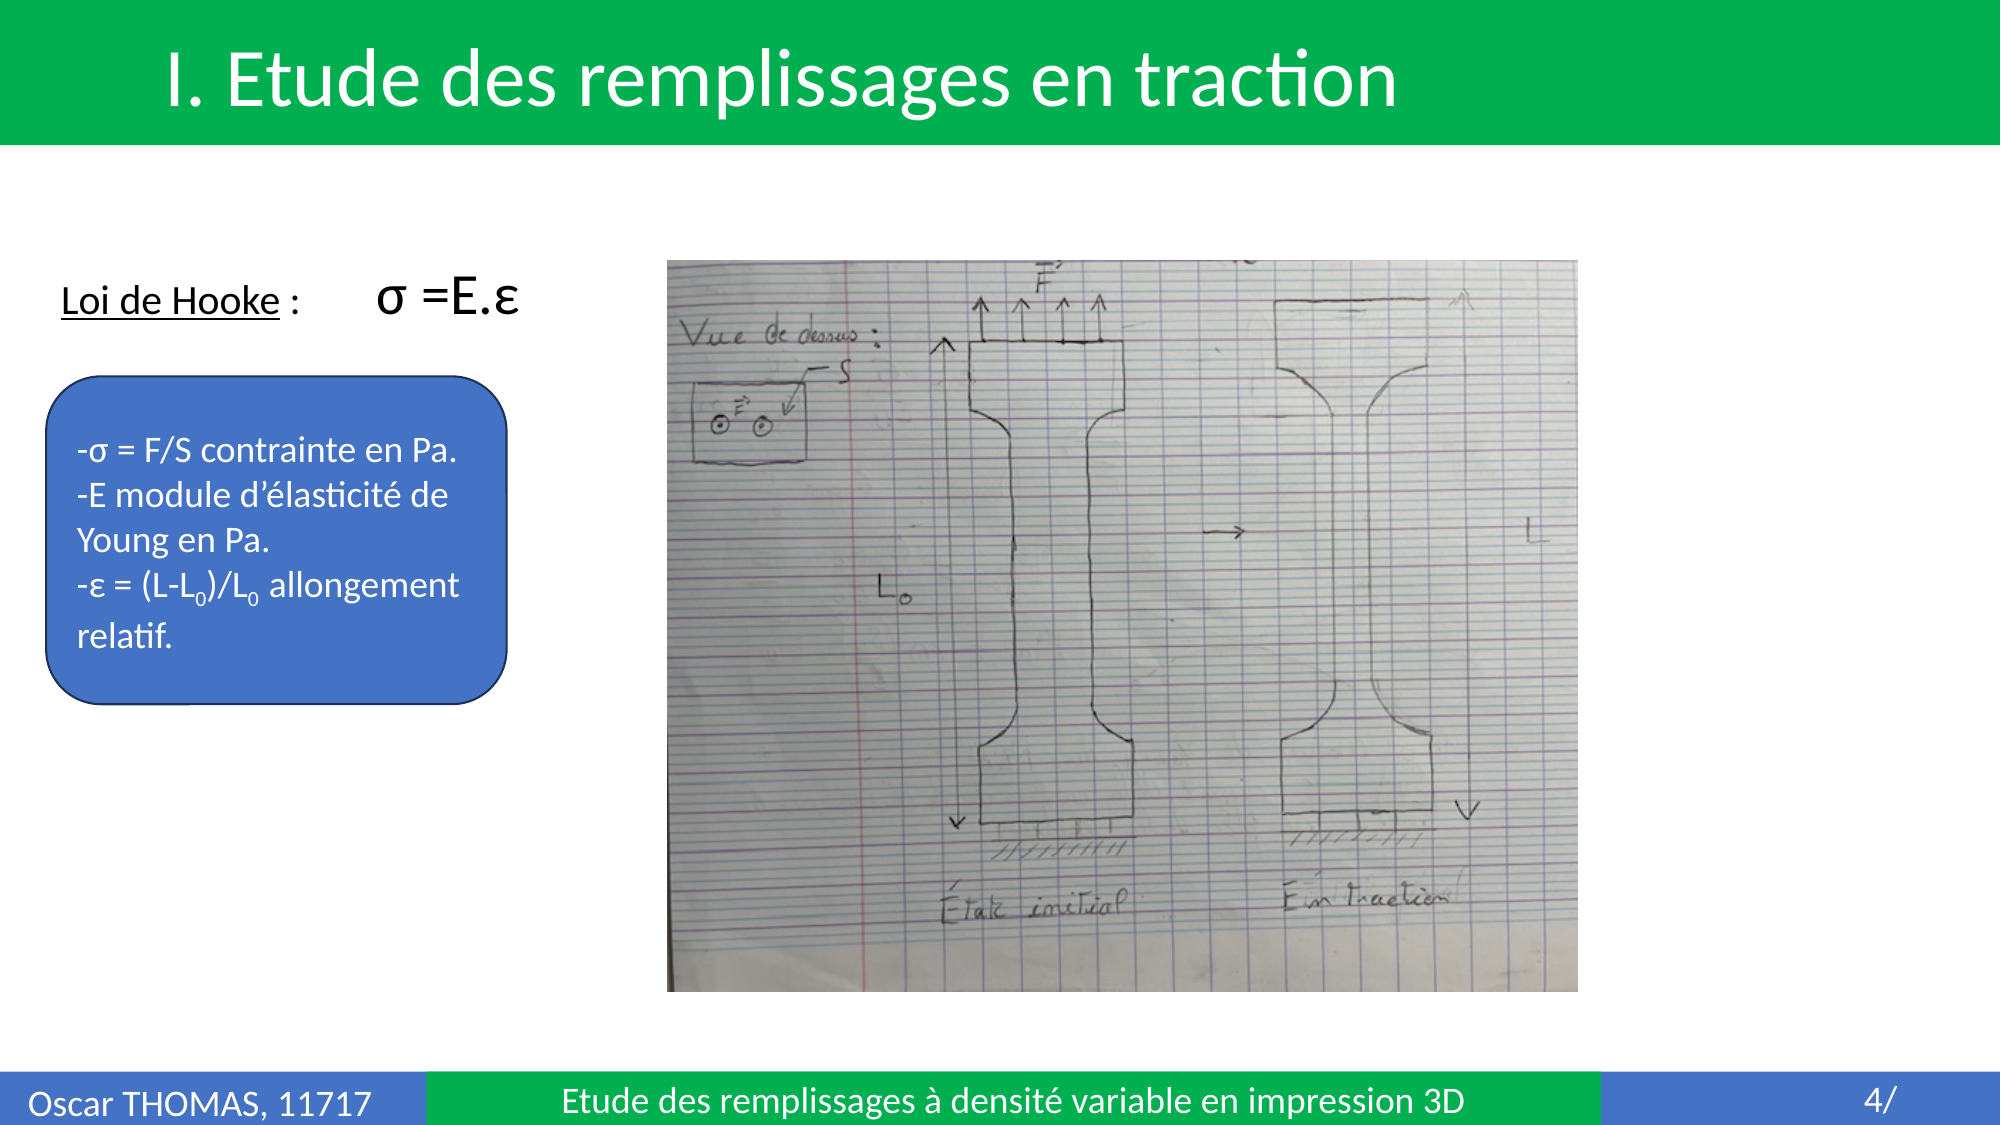

I. Etude des remplissages en traction
Loi de Hooke : σ =E.ε
-σ = F/S contrainte en Pa.
-E module d’élasticité de Young en Pa.
-ε = (L-L0)/L0 allongement relatif.
4/
Oscar THOMAS, 11717
Etude des remplissages à densité variable en impression 3D